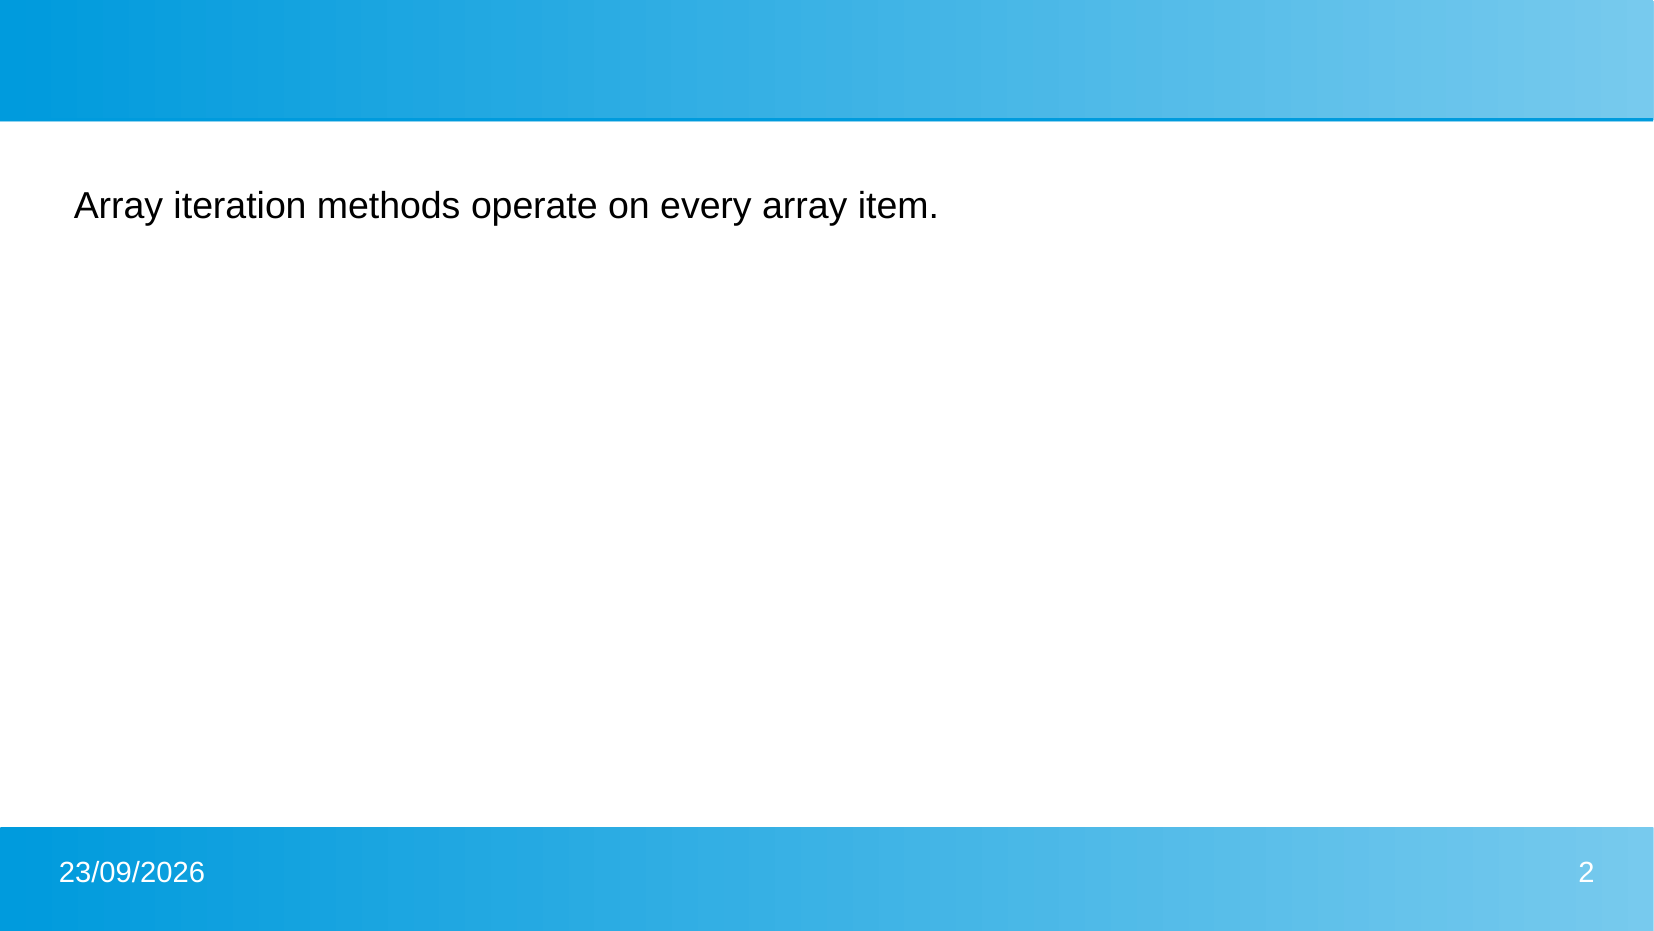

#
Array iteration methods operate on every array item.
2